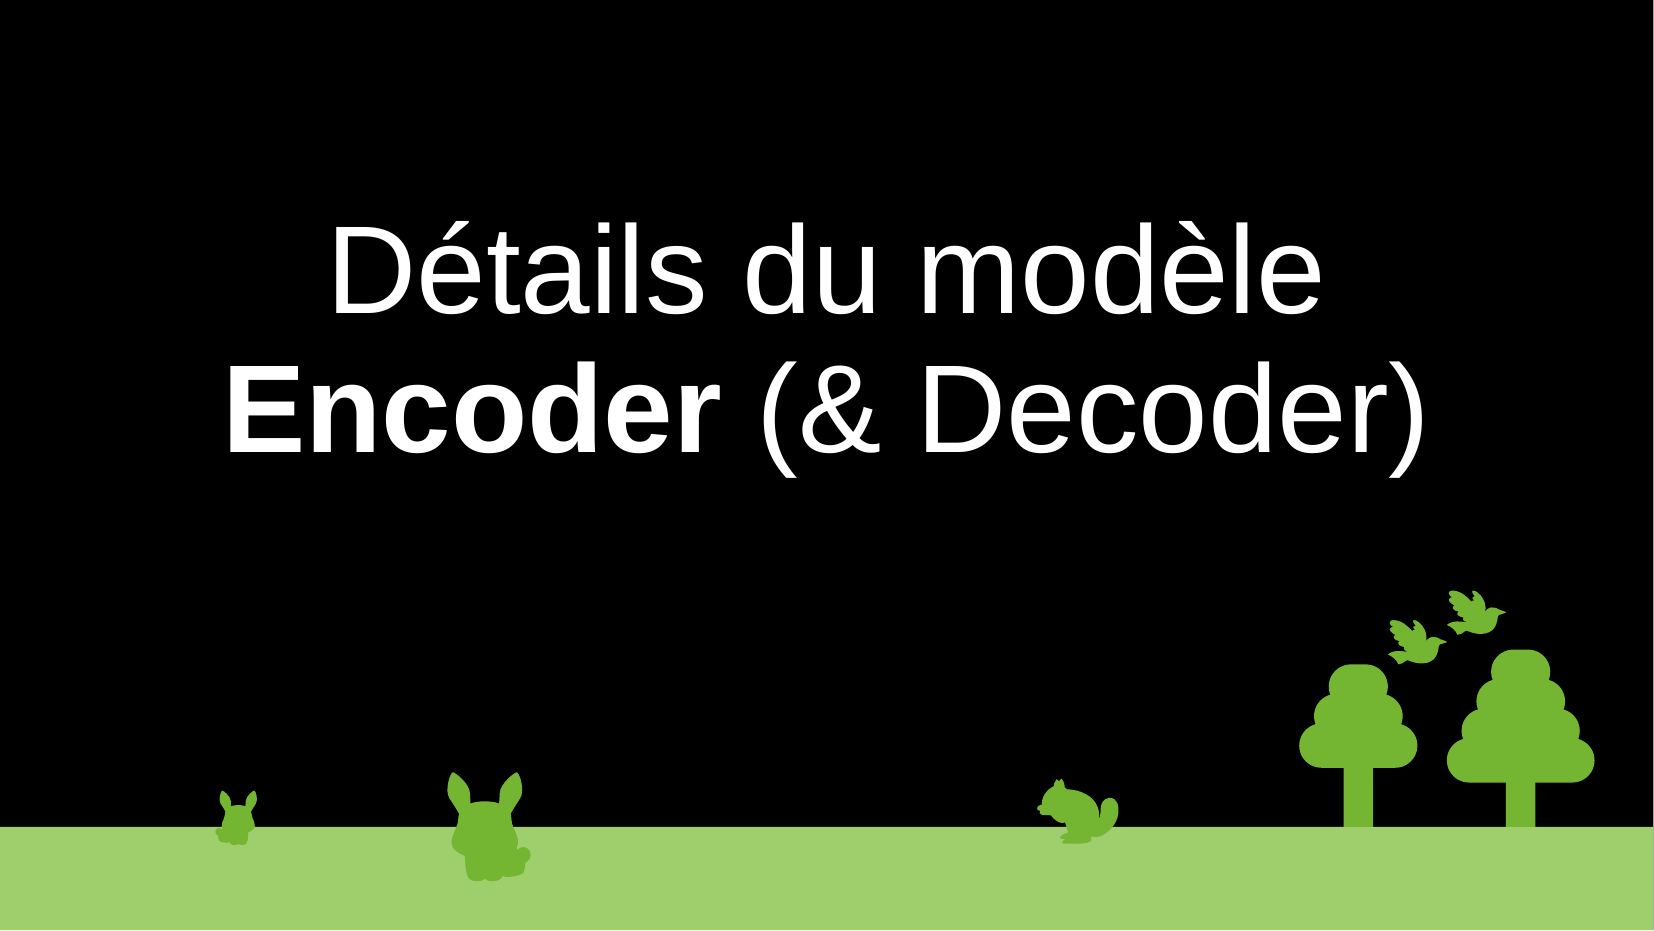

# Détails du modèle Encoder (& Decoder)